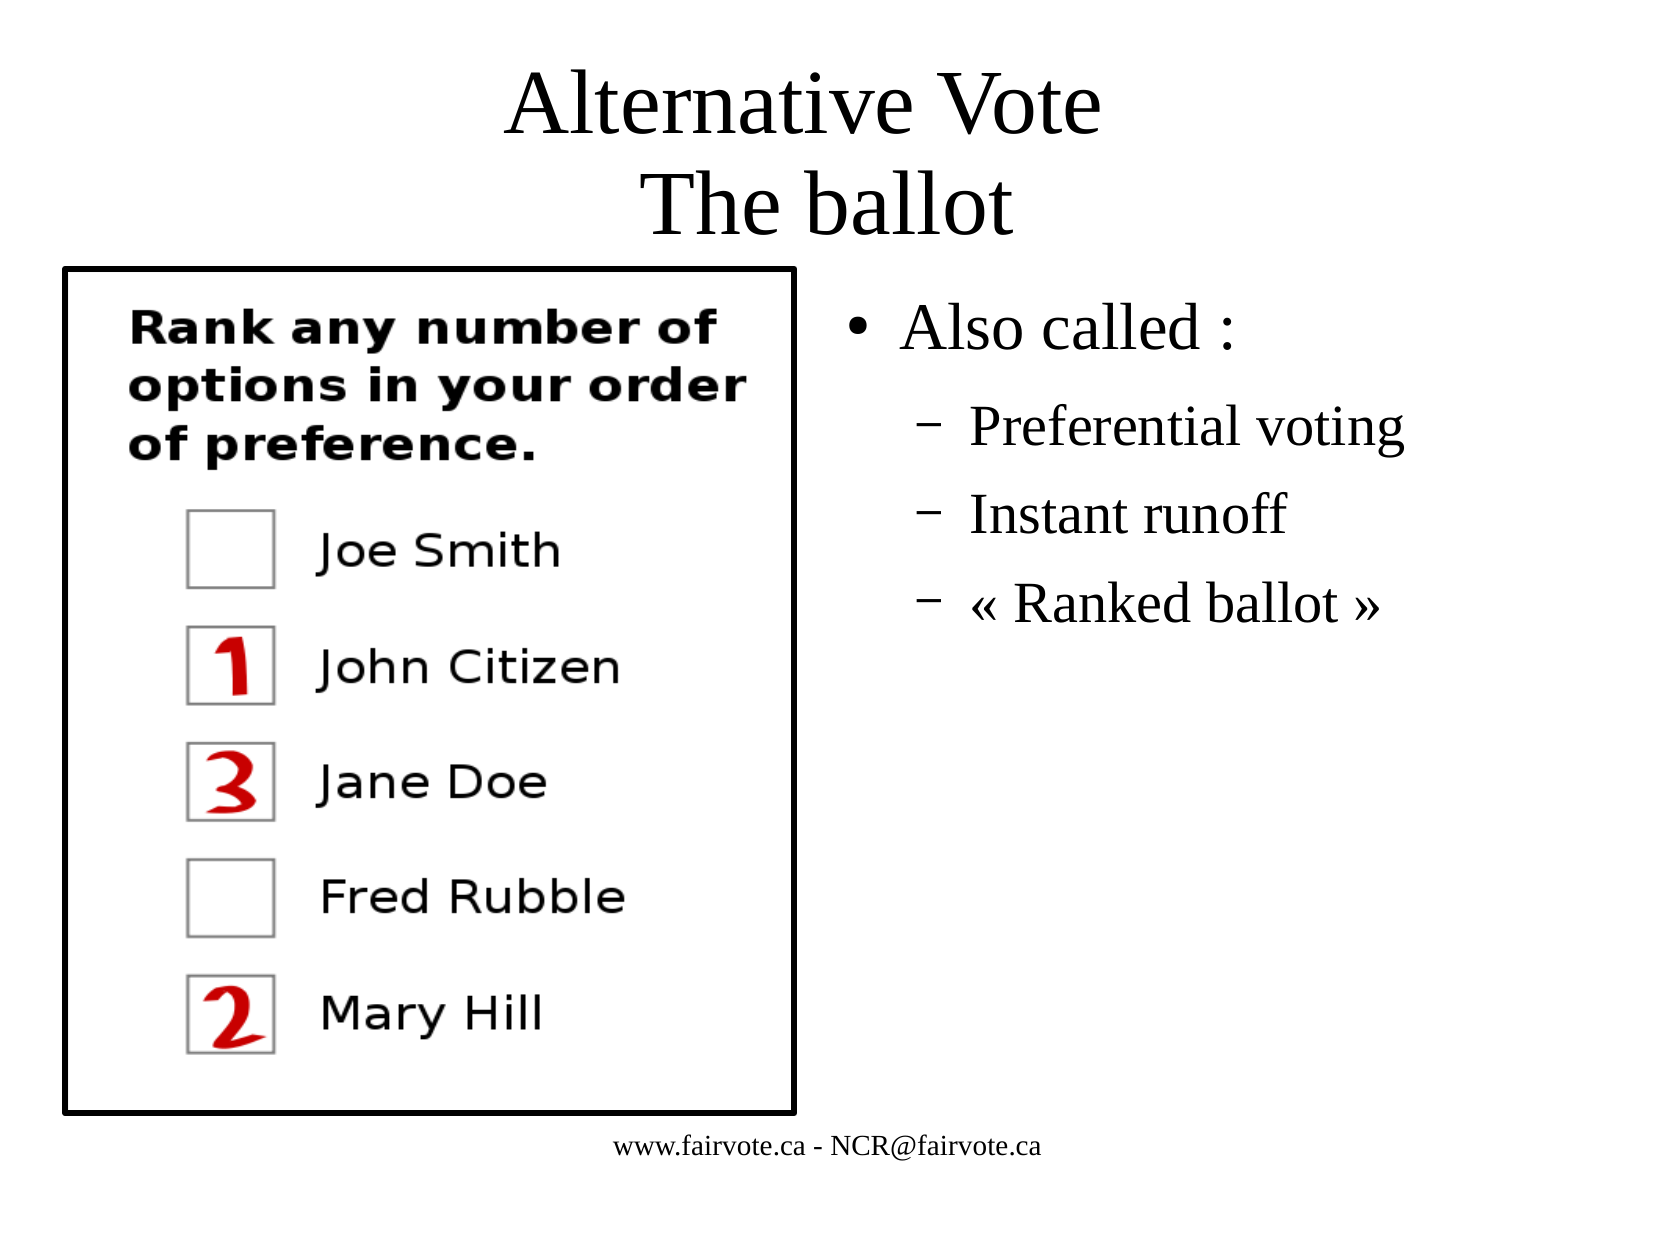

# Alternative Vote The ballot
Also called :
Preferential voting
Instant runoff
« Ranked ballot »
www.fairvote.ca - NCR@fairvote.ca